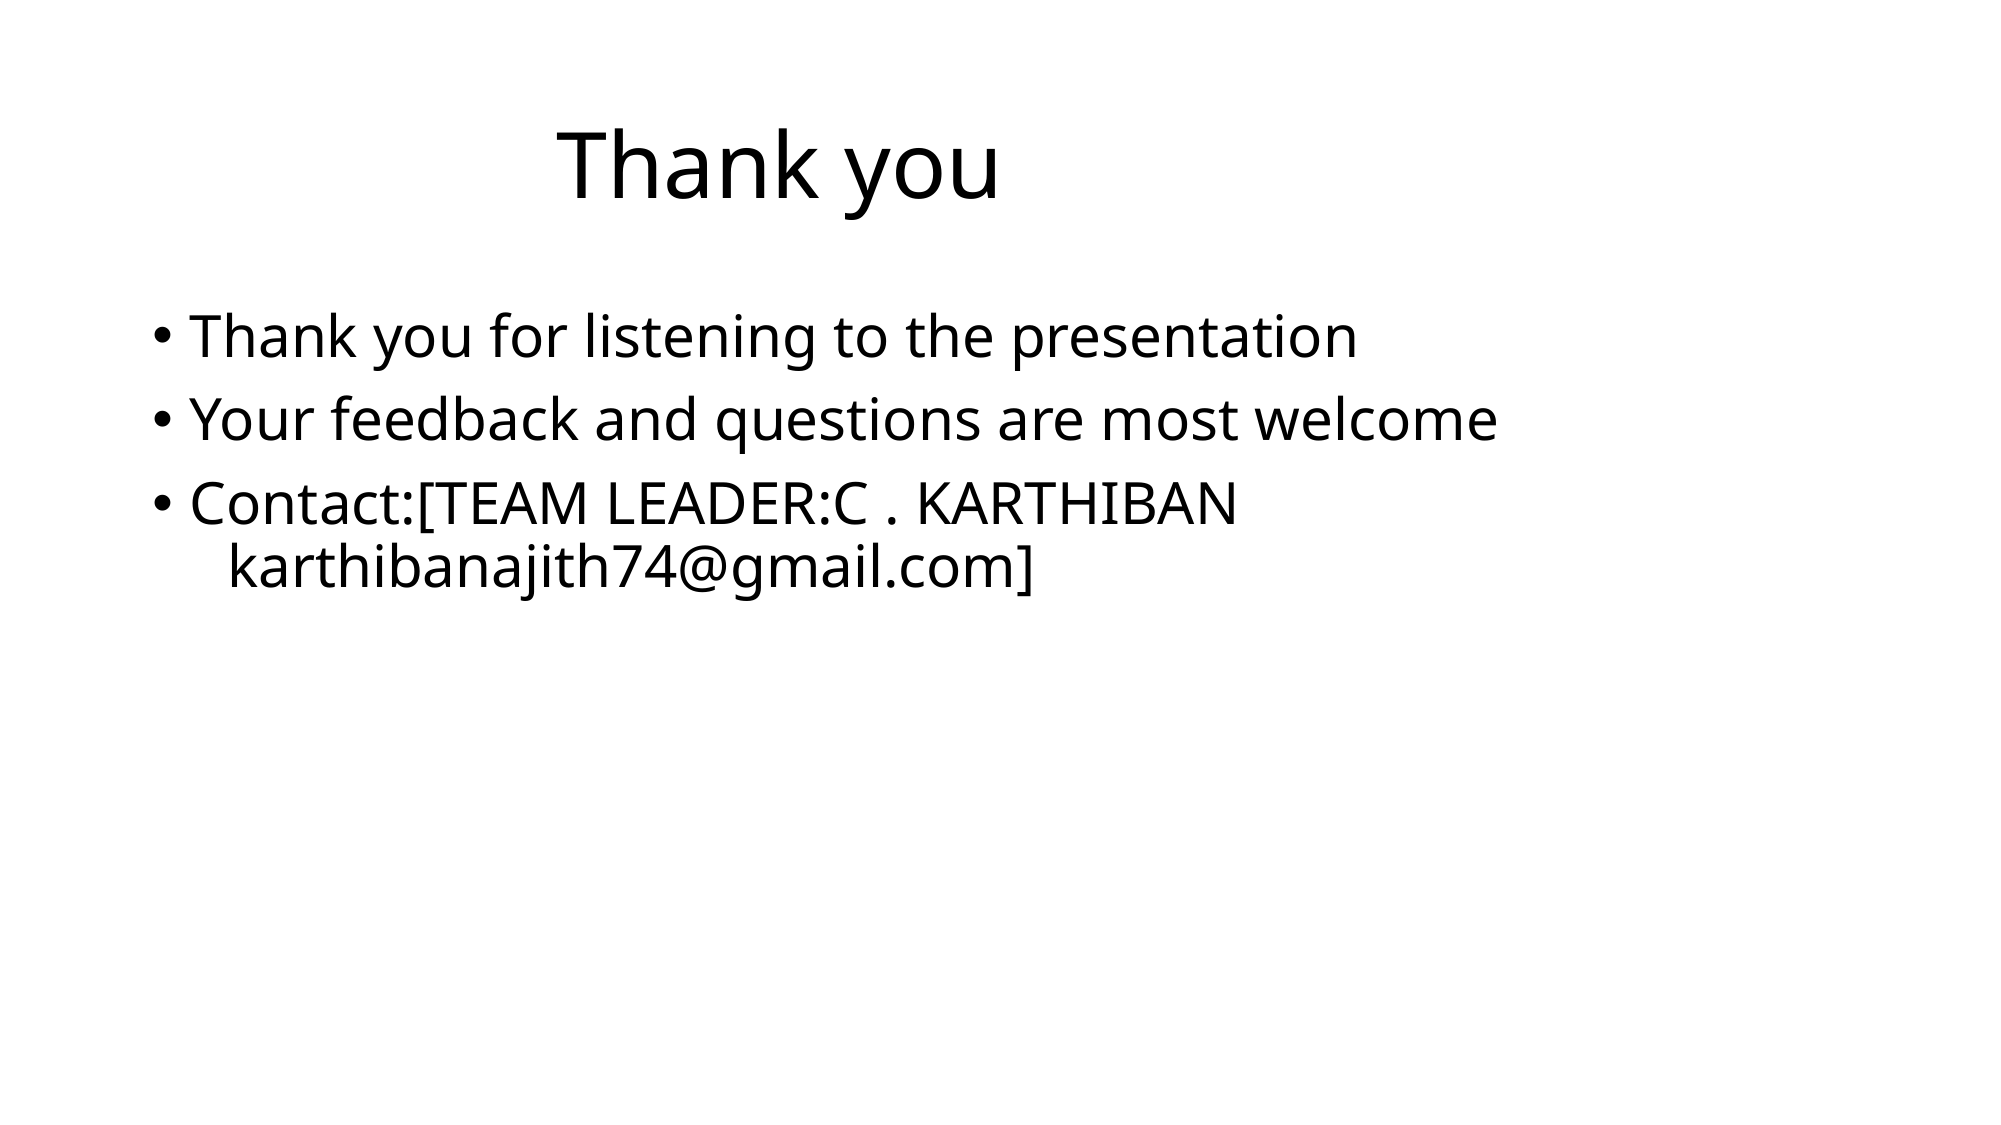

# Thank you
Thank you for listening to the presentation
Your feedback and questions are most welcome
Contact:[TEAM LEADER:C . KARTHIBAN karthibanajith74@gmail.com]